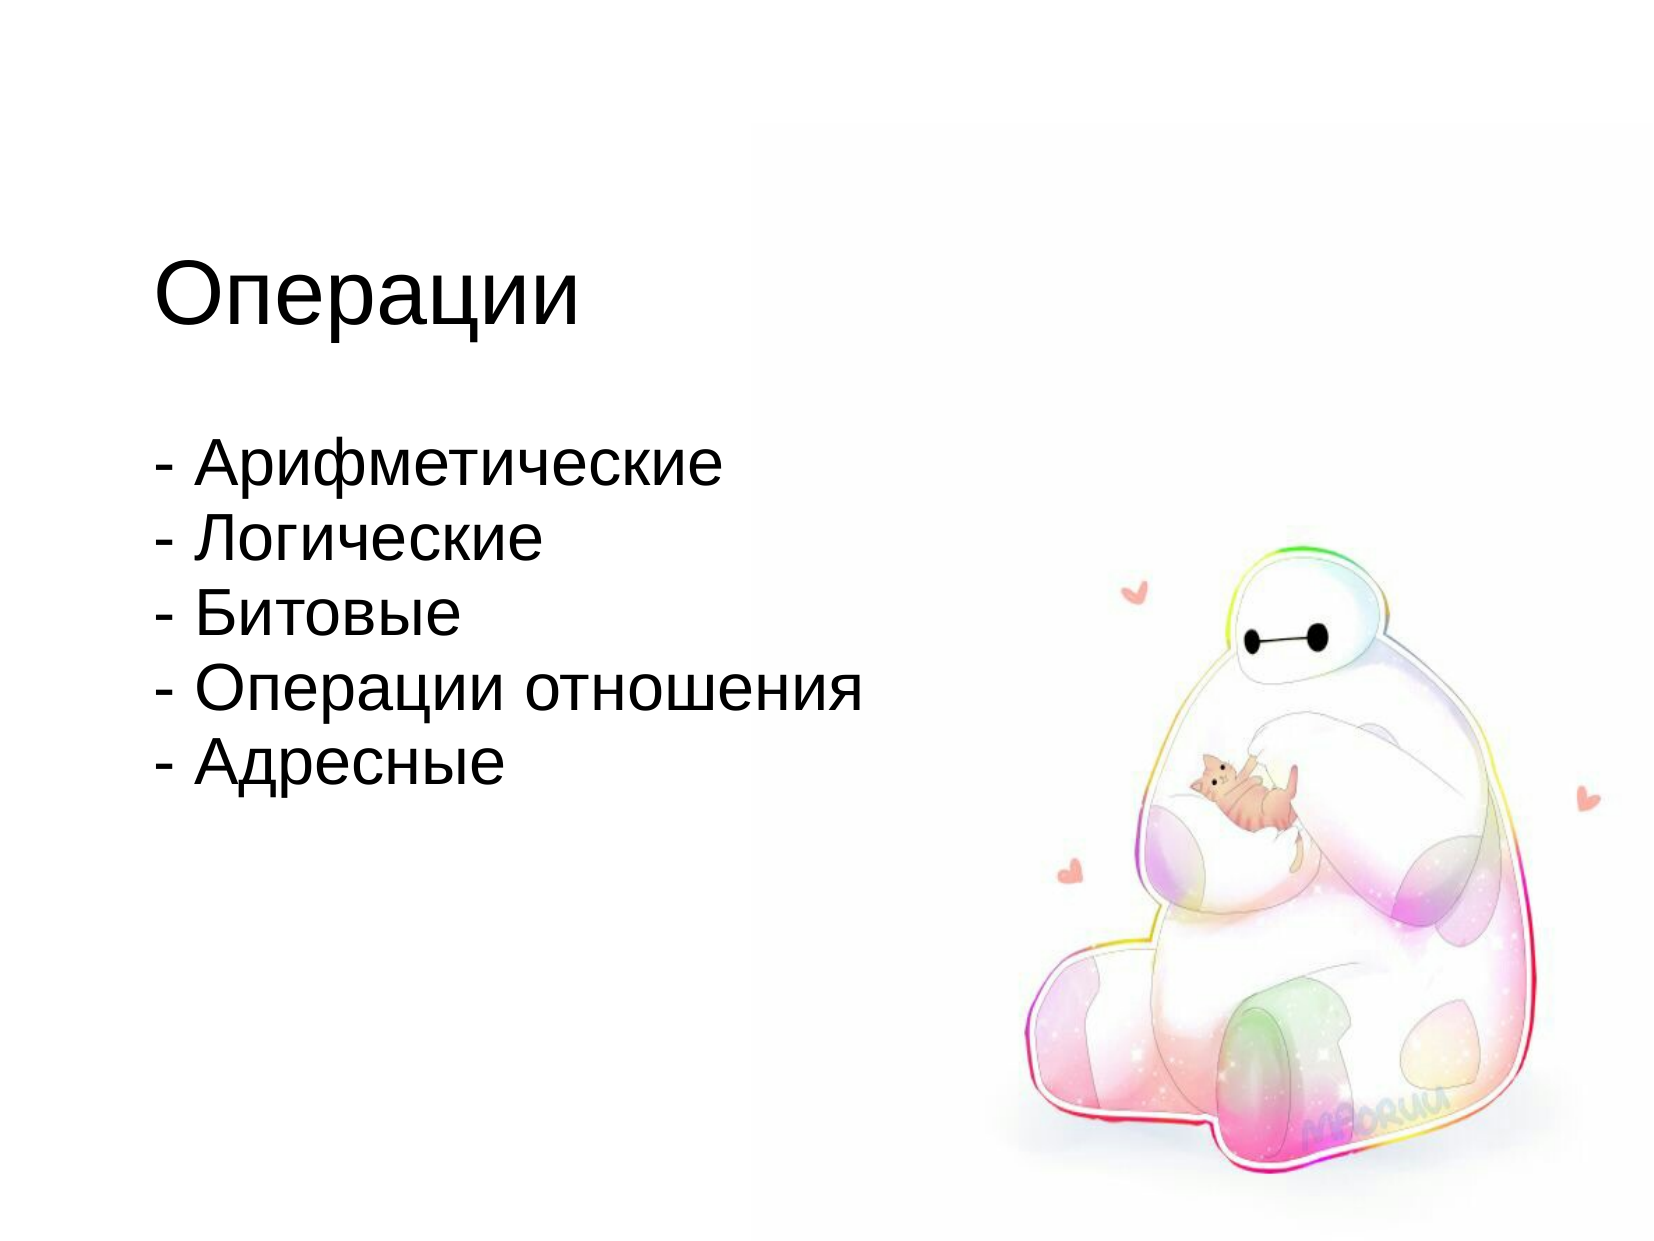

# Операции
- Арифметические
- Логические
- Битовые
- Операции отношения
- Адресные